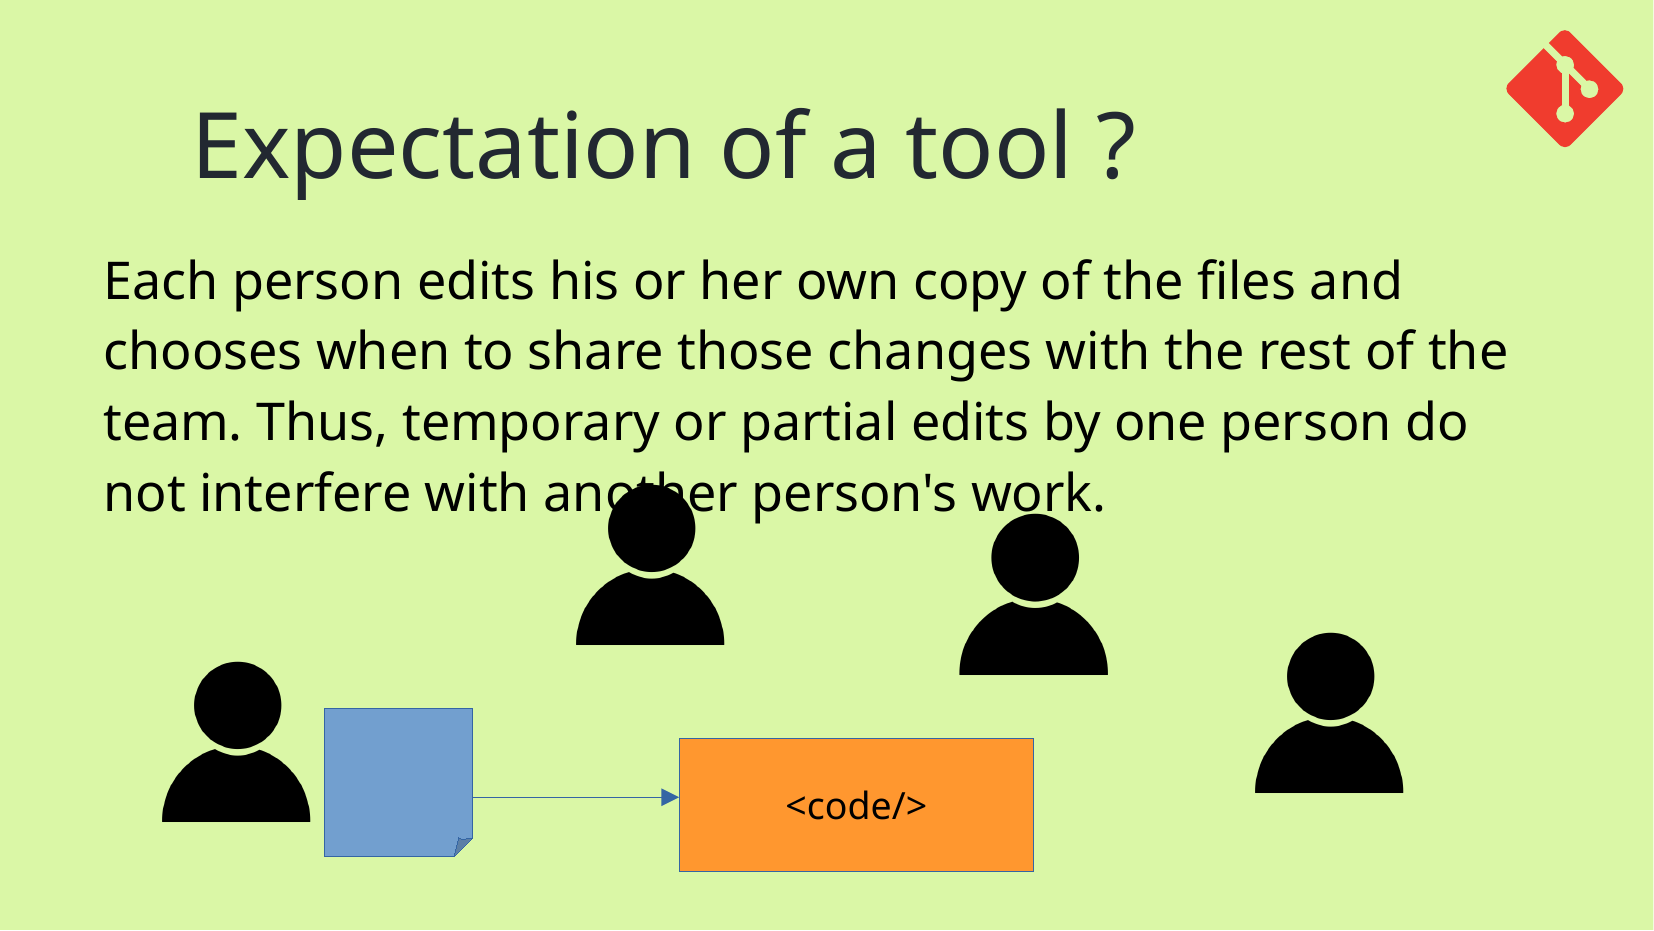

# Expectation of a tool ?
Each person edits his or her own copy of the files and chooses when to share those changes with the rest of the team. Thus, temporary or partial edits by one person do not interfere with another person's work.
<code/>